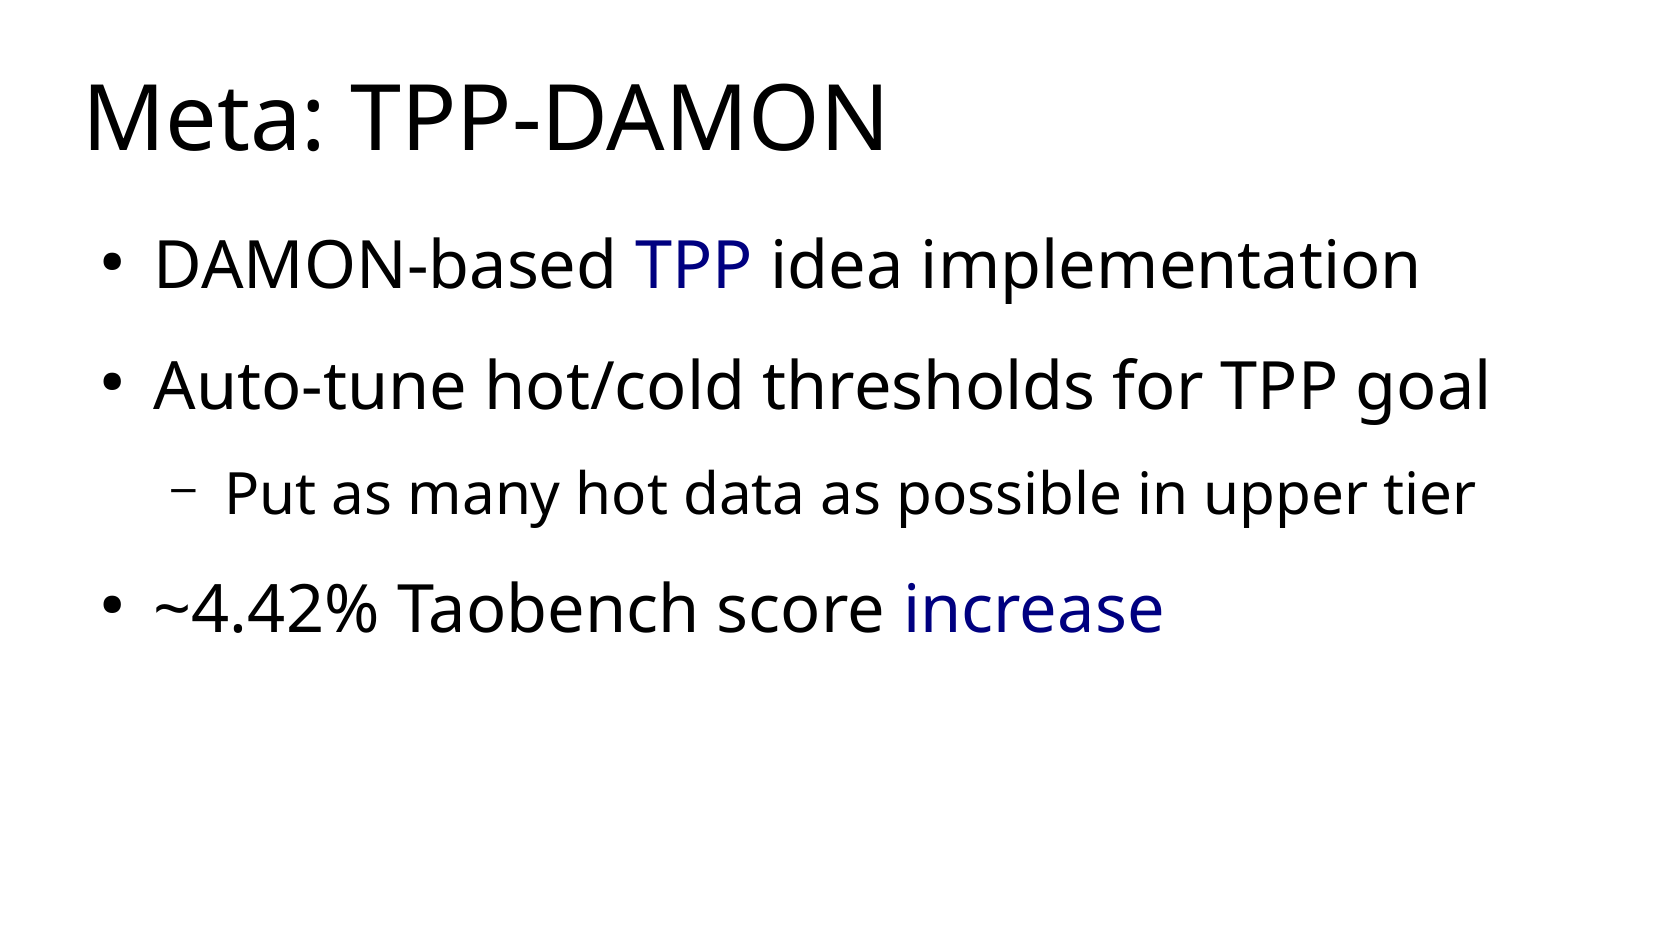

# Meta: TPP-DAMON
DAMON-based TPP idea implementation
Auto-tune hot/cold thresholds for TPP goal
Put as many hot data as possible in upper tier
~4.42% Taobench score increase